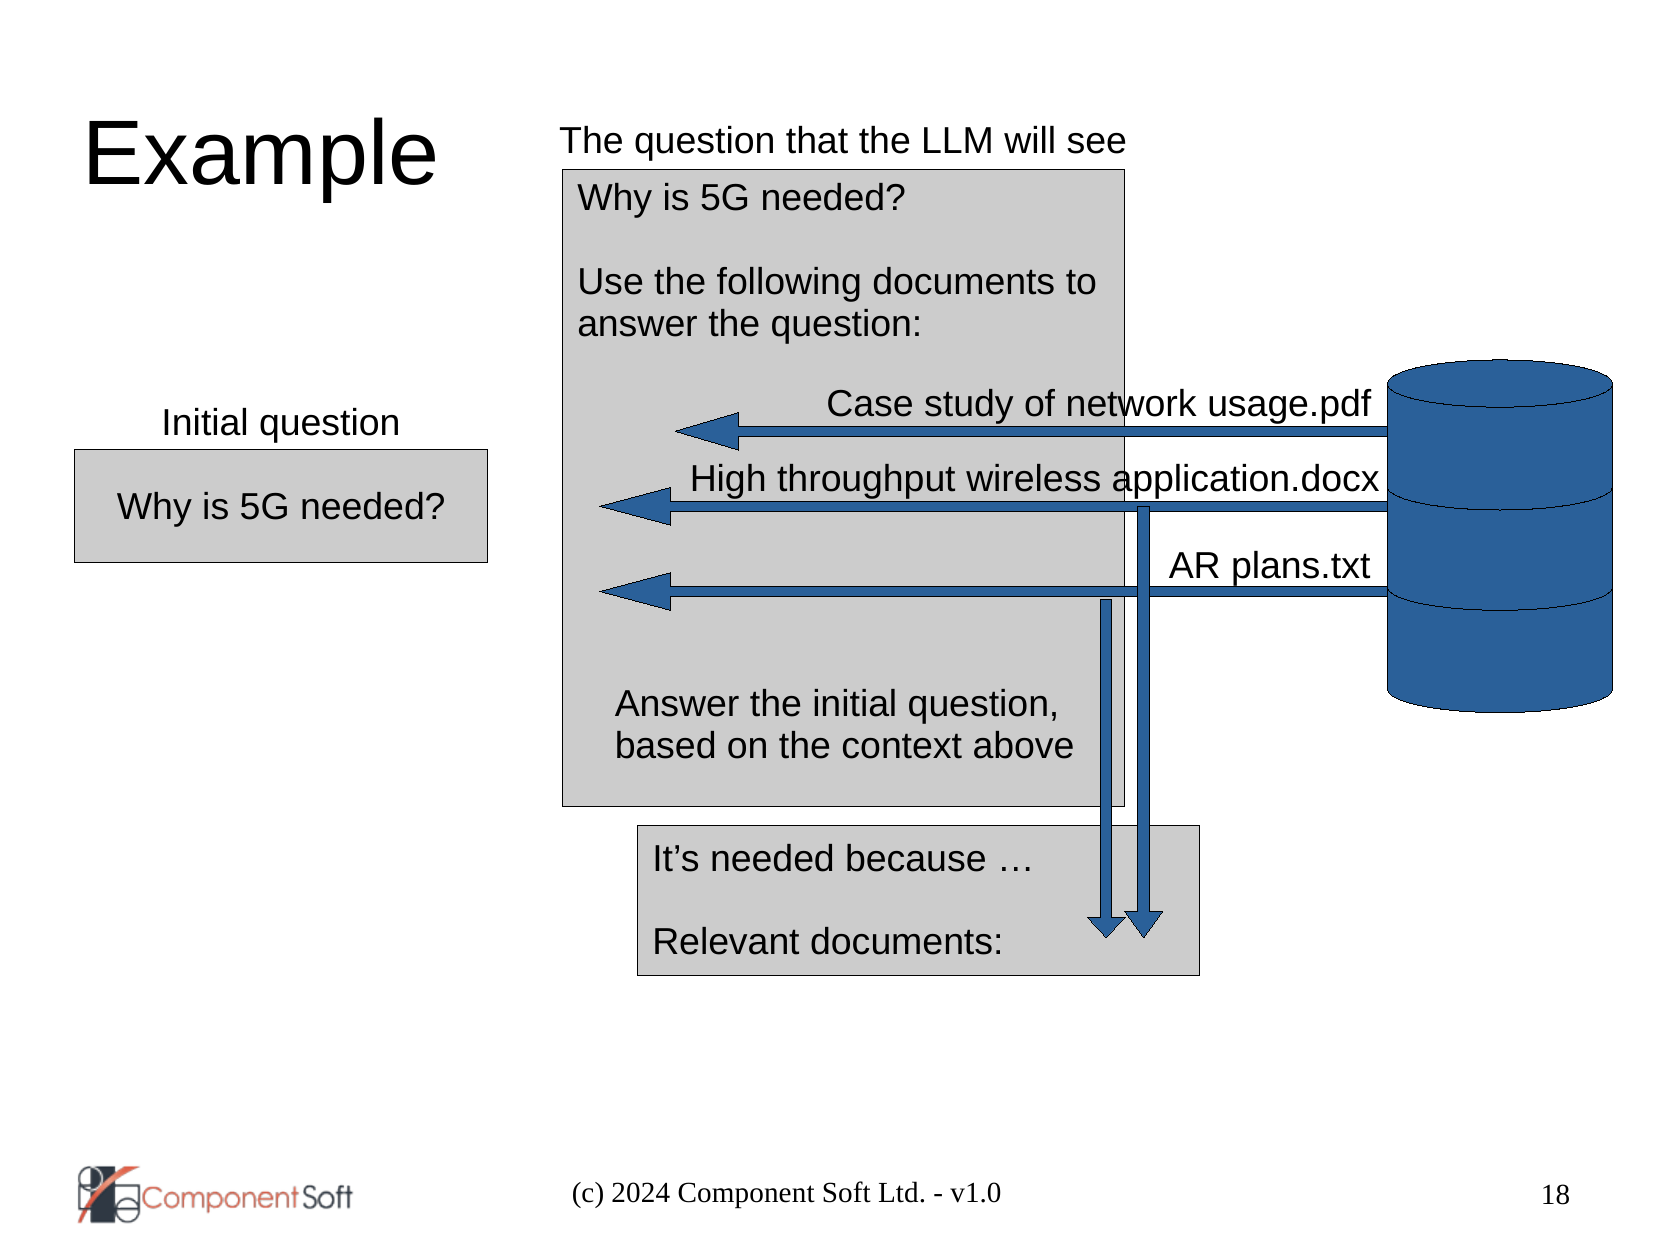

# Example
The question that the LLM will see
Why is 5G needed?
Use the following documents to answer the question:
Case study of network usage.pdf
Initial question
Why is 5G needed?
High throughput wireless application.docx
AR plans.txt
Answer the initial question, based on the context above
It’s needed because …
Relevant documents:
(c) 2024 Component Soft Ltd. - v1.0
18